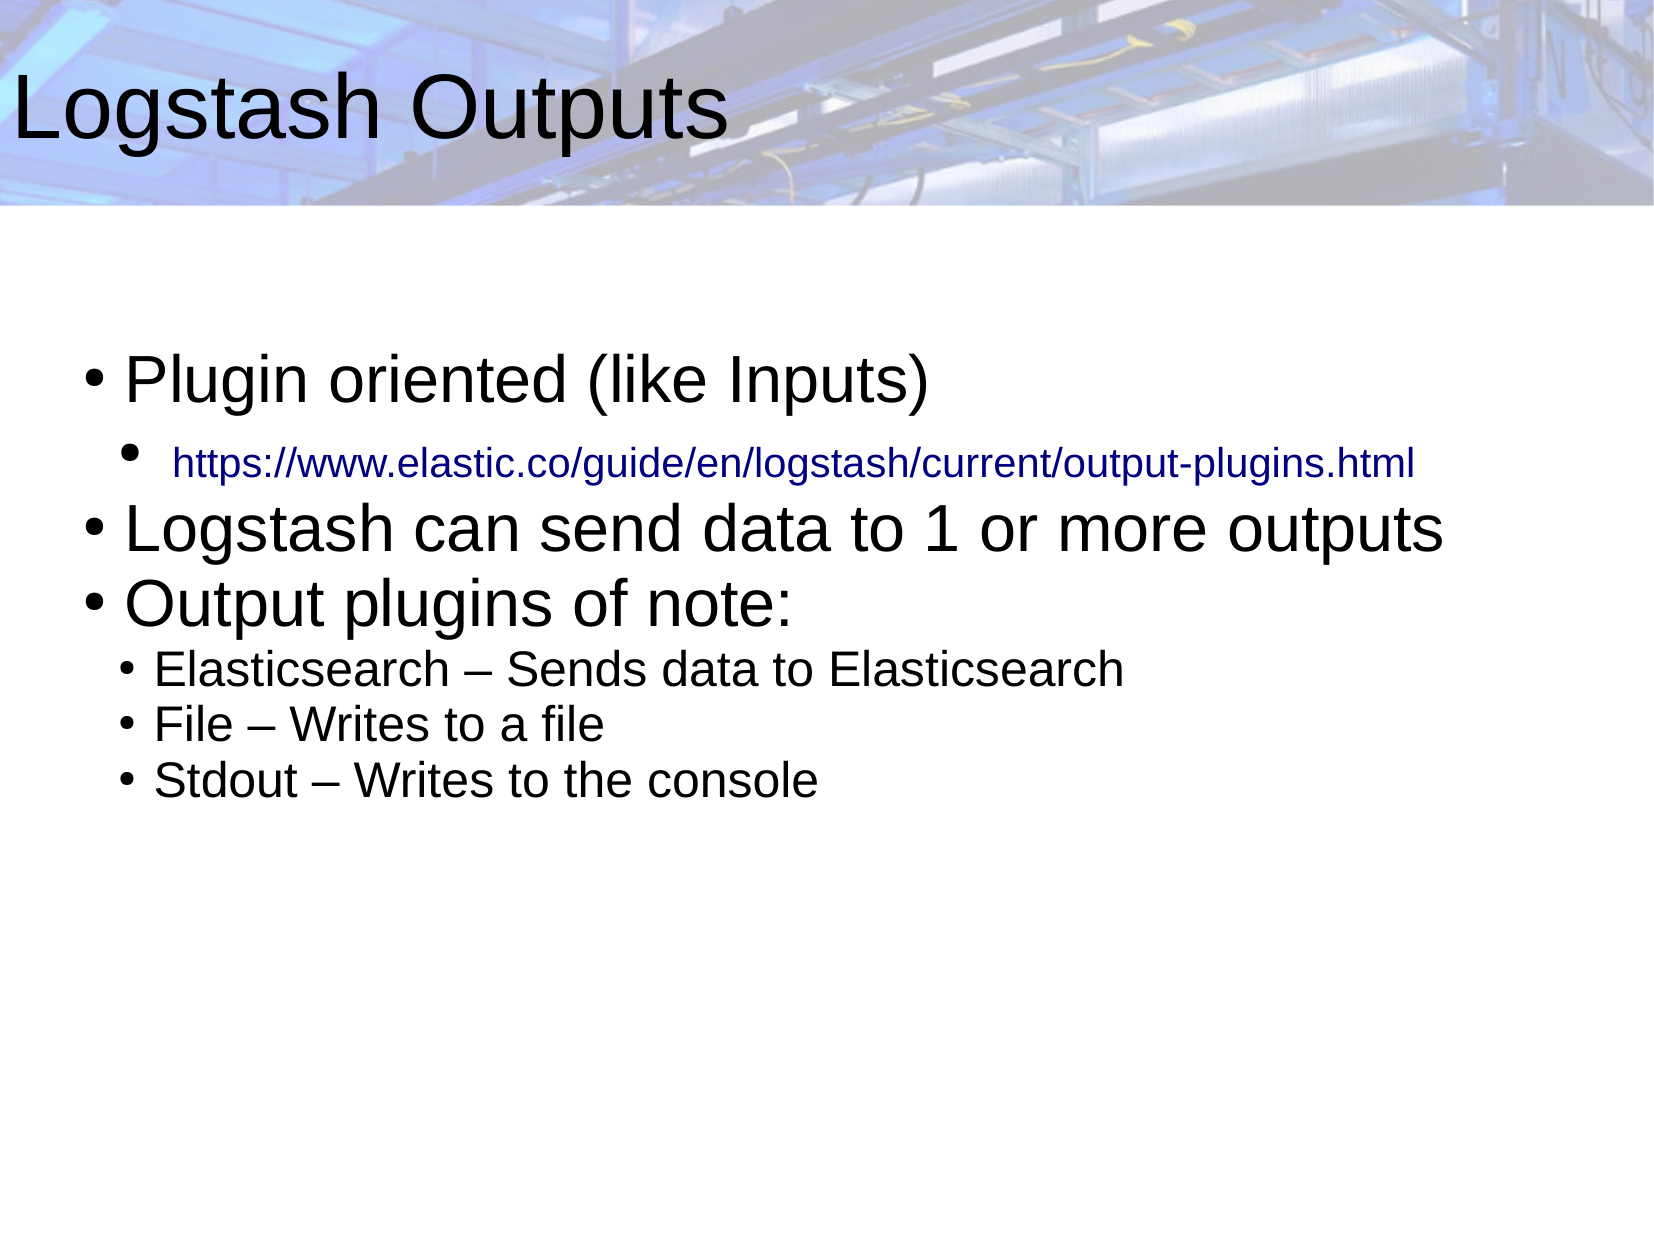

# Logstash Outputs
 Plugin oriented (like Inputs)
 https://www.elastic.co/guide/en/logstash/current/output-plugins.html
 Logstash can send data to 1 or more outputs
 Output plugins of note:
Elasticsearch – Sends data to Elasticsearch
File – Writes to a file
Stdout – Writes to the console